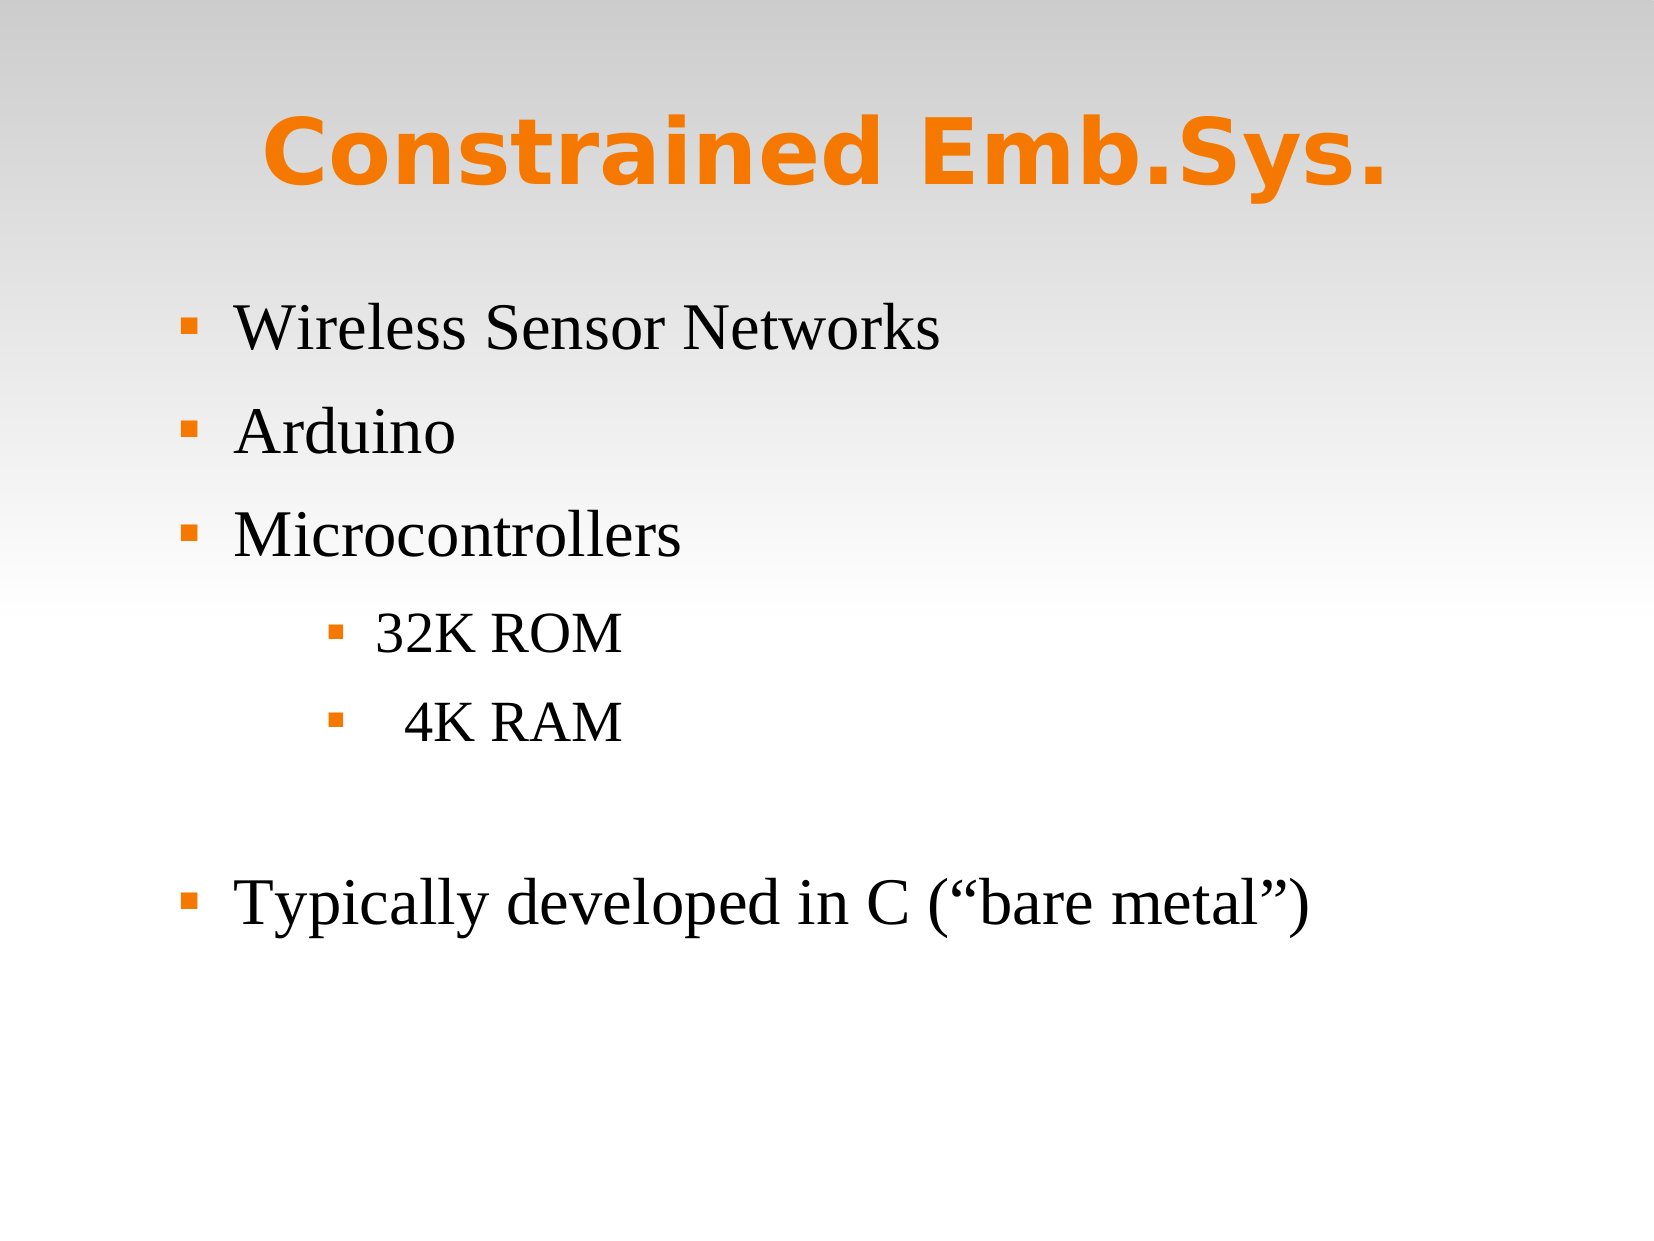

# Constrained Emb.Sys.
Wireless Sensor Networks
Arduino
Microcontrollers
32K ROM
 4K RAM
Typically developed in C (“bare metal”)